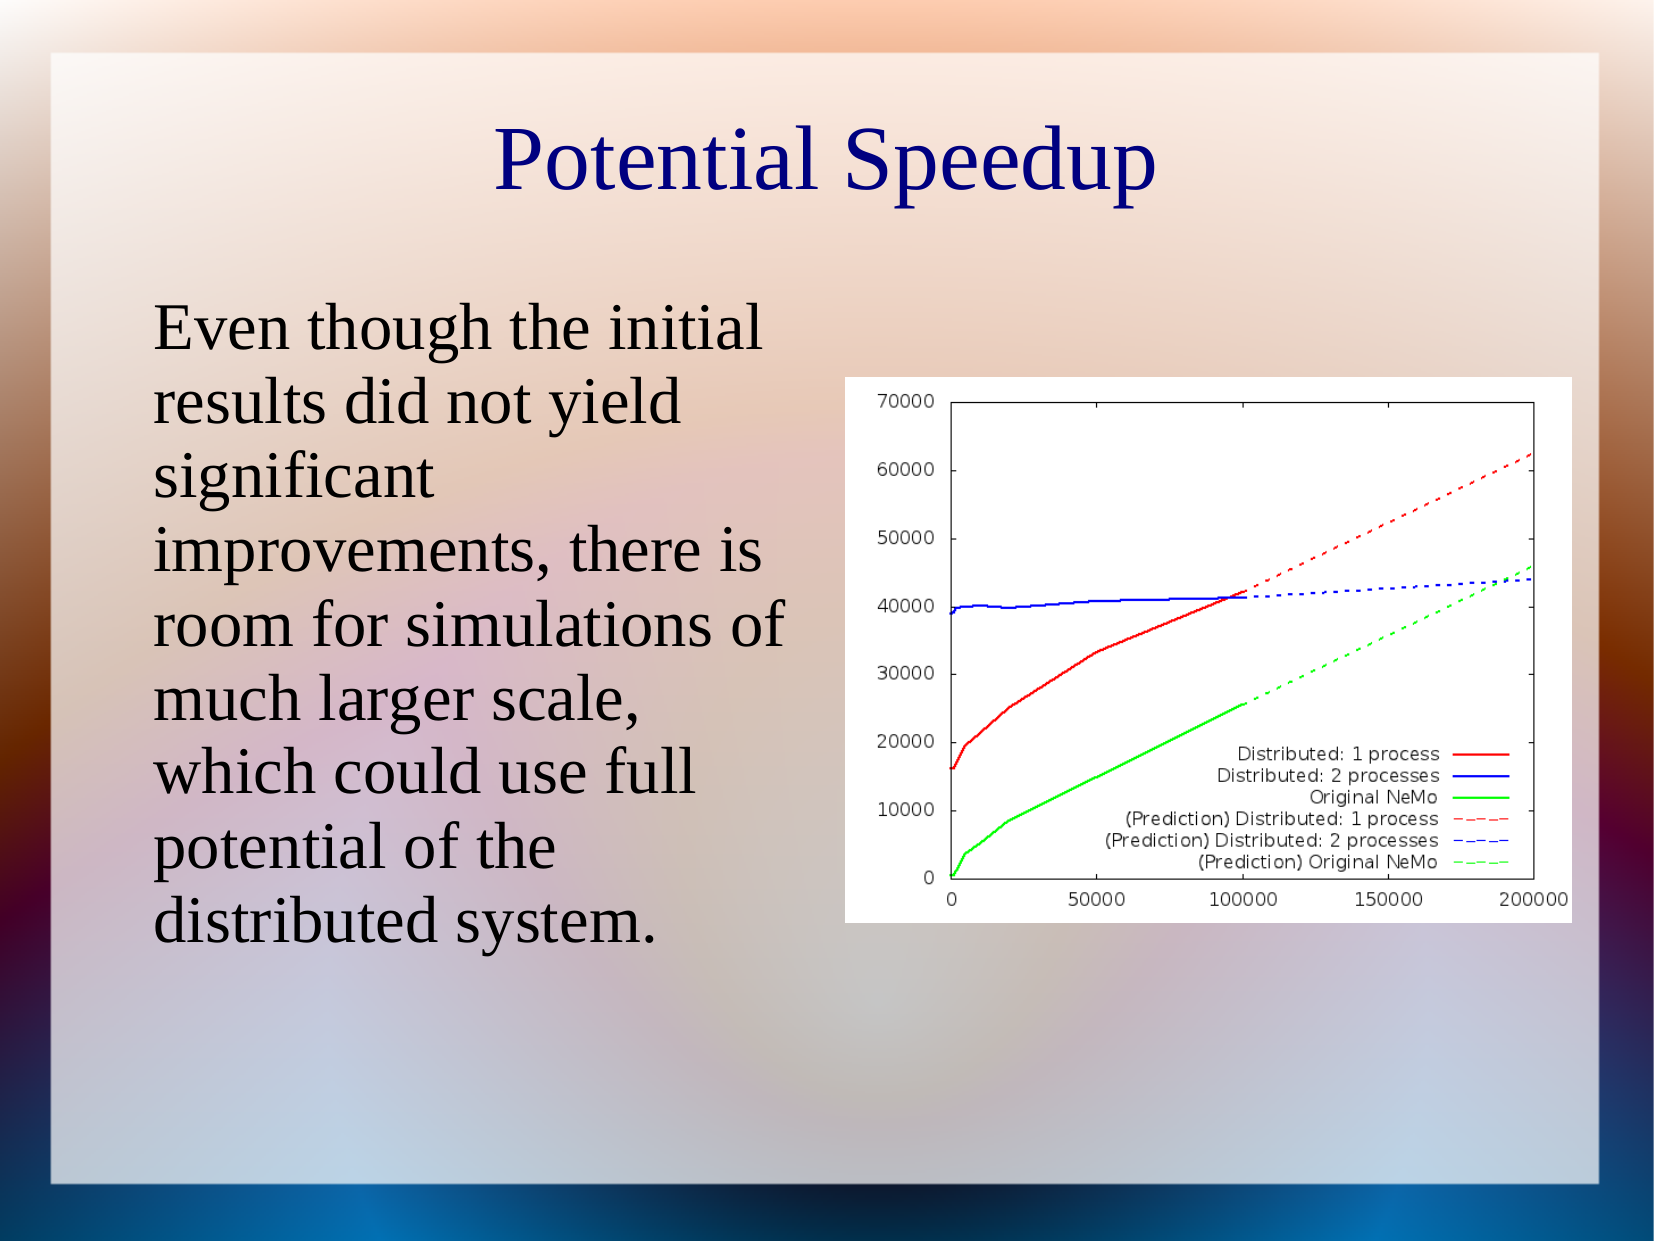

# Potential Speedup
Even though the initial results did not yield significant improvements, there is room for simulations of much larger scale, which could use full potential of the distributed system.